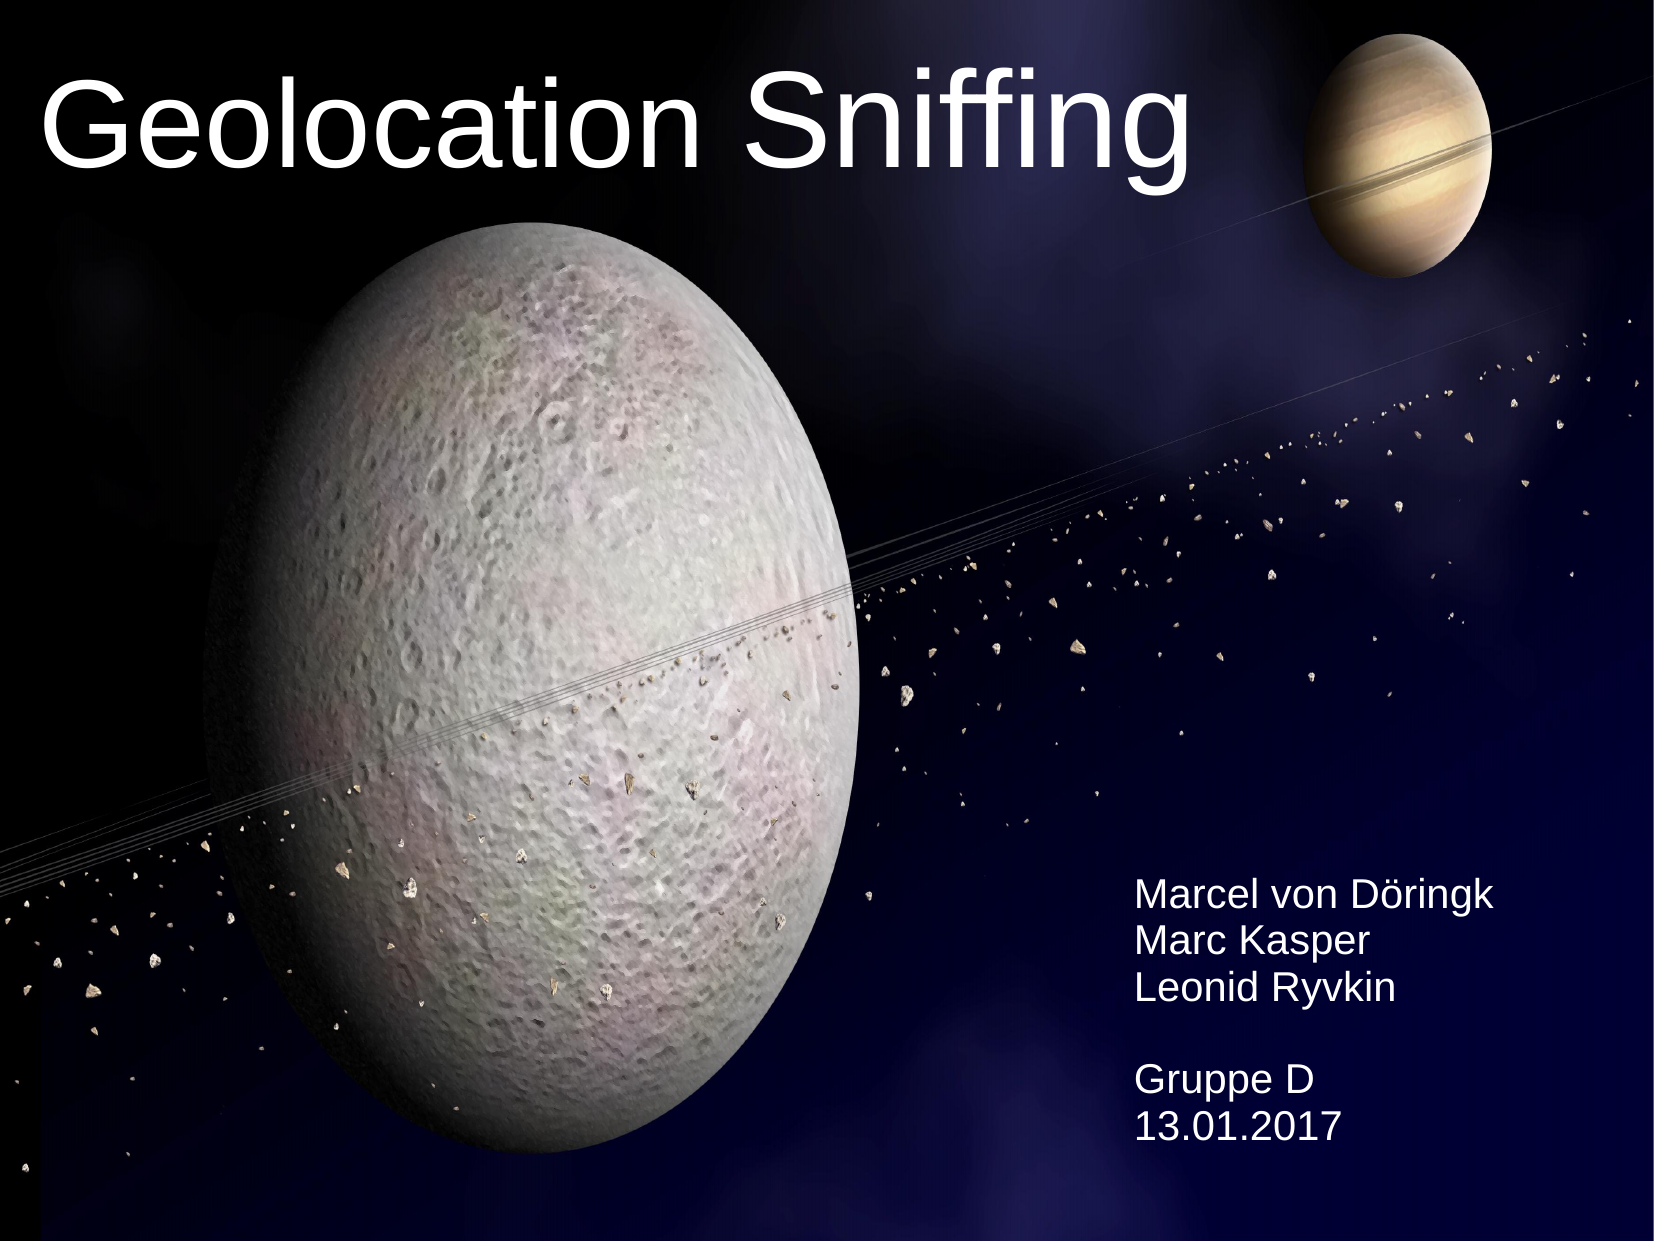

Geolocation Sniffing
# Marcel von Döringk
Marc Kasper
Leonid Ryvkin
Gruppe D
13.01.2017